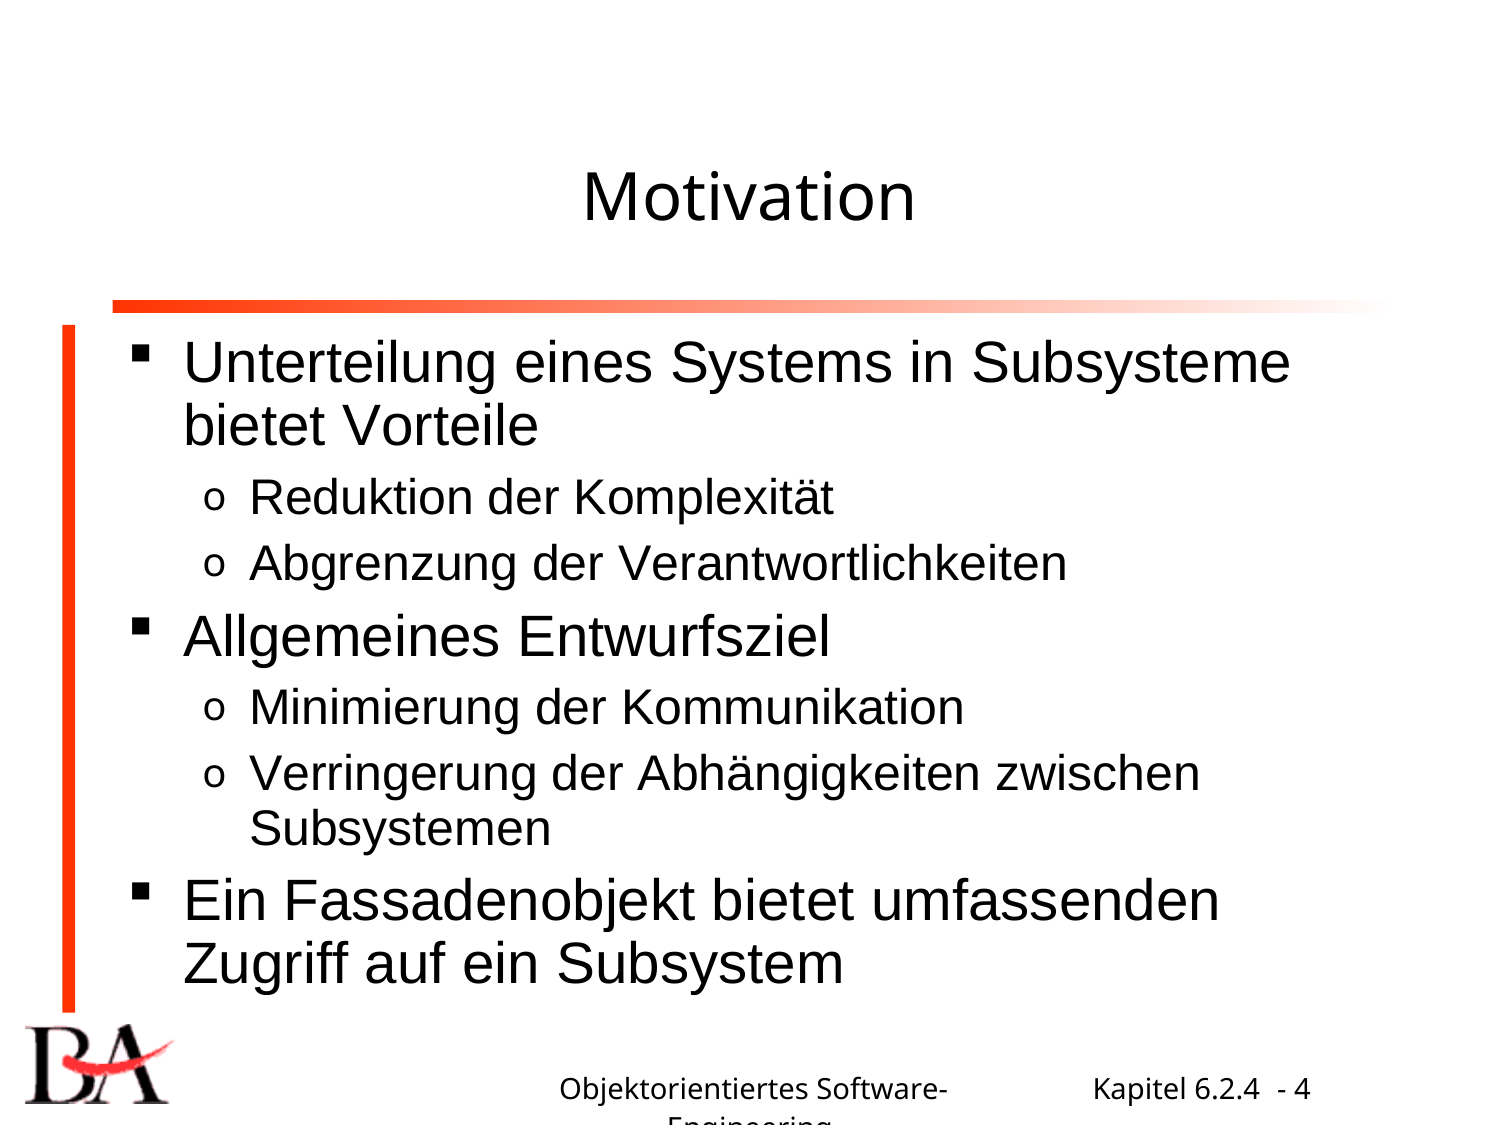

# Motivation
Unterteilung eines Systems in Subsysteme bietet Vorteile
Reduktion der Komplexität
Abgrenzung der Verantwortlichkeiten
Allgemeines Entwurfsziel
Minimierung der Kommunikation
Verringerung der Abhängigkeiten zwischen Subsystemen
Ein Fassadenobjekt bietet umfassenden Zugriff auf ein Subsystem
4